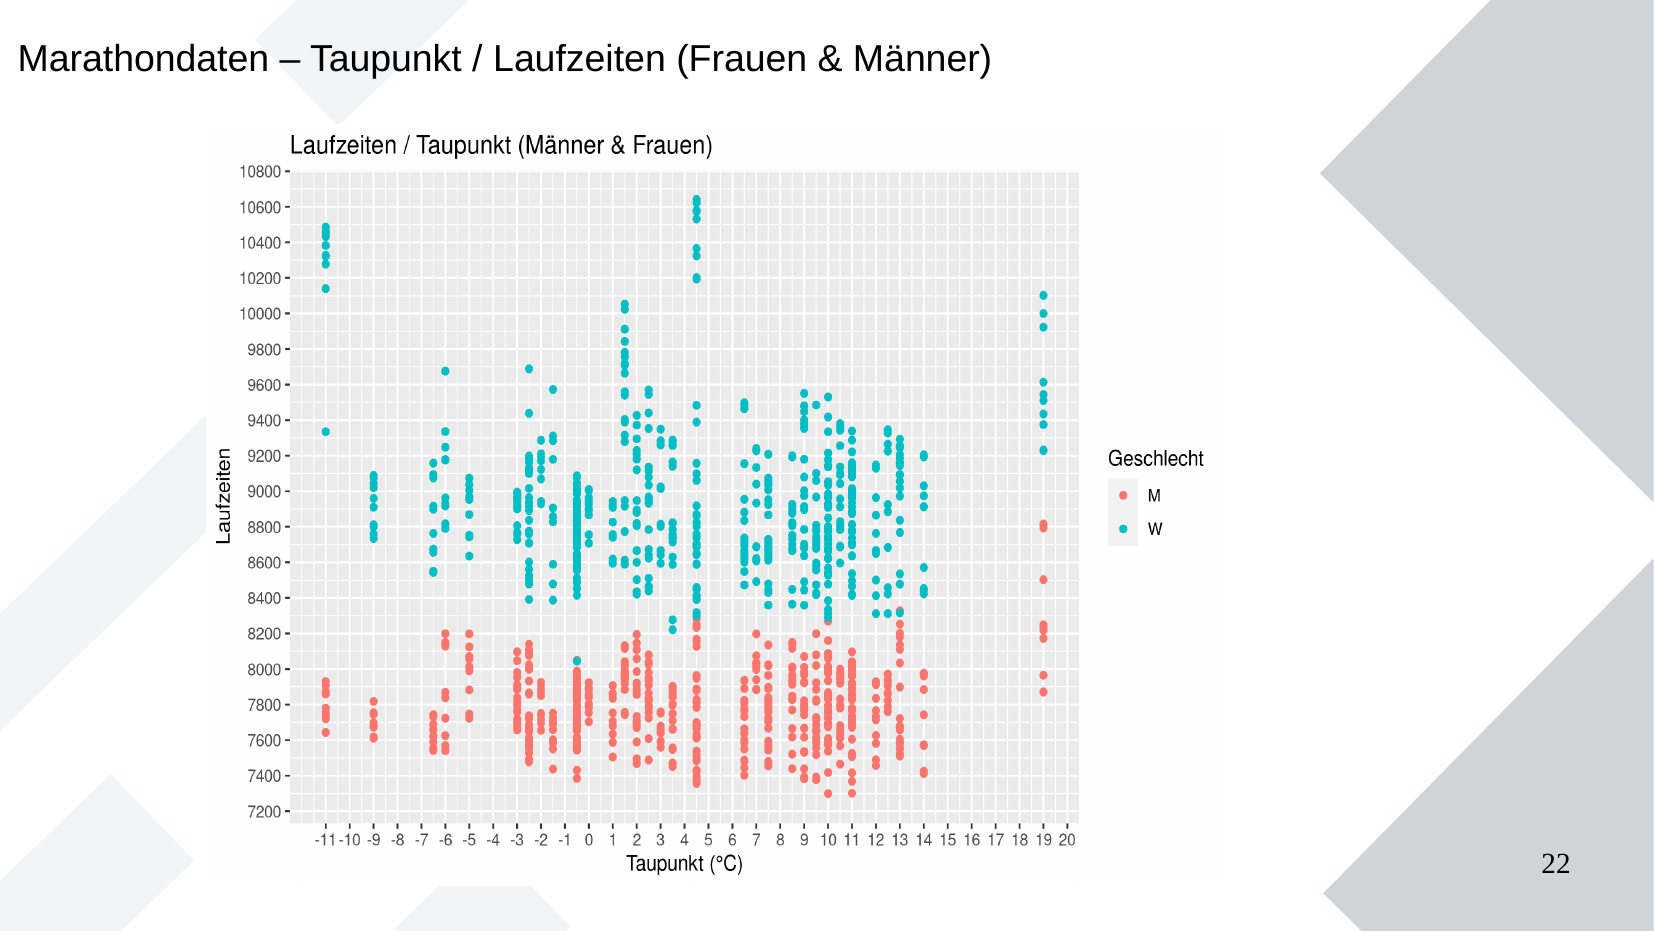

# Marathondaten – Taupunkt / Laufzeiten (Frauen & Männer)
22